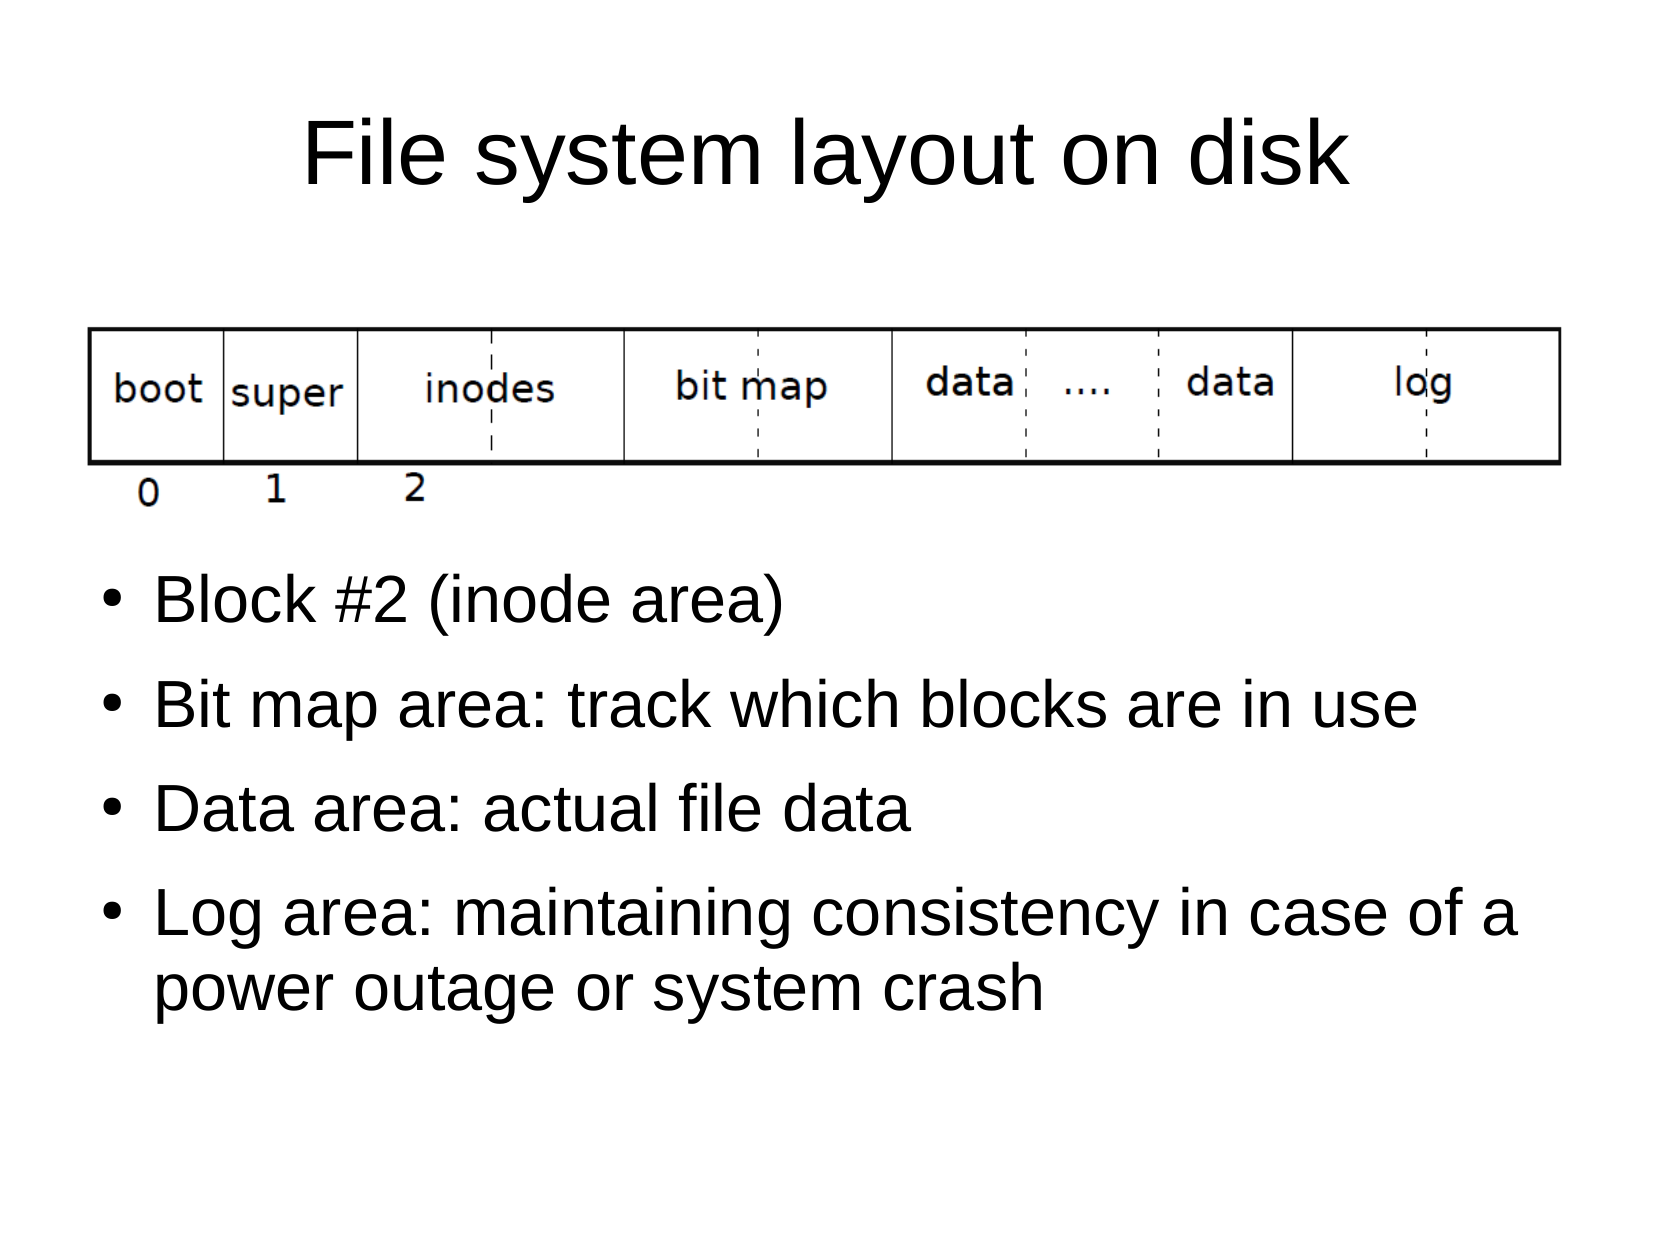

# File system layout on disk
Block #2 (inode area)
Bit map area: track which blocks are in use
Data area: actual file data
Log area: maintaining consistency in case of a power outage or system crash